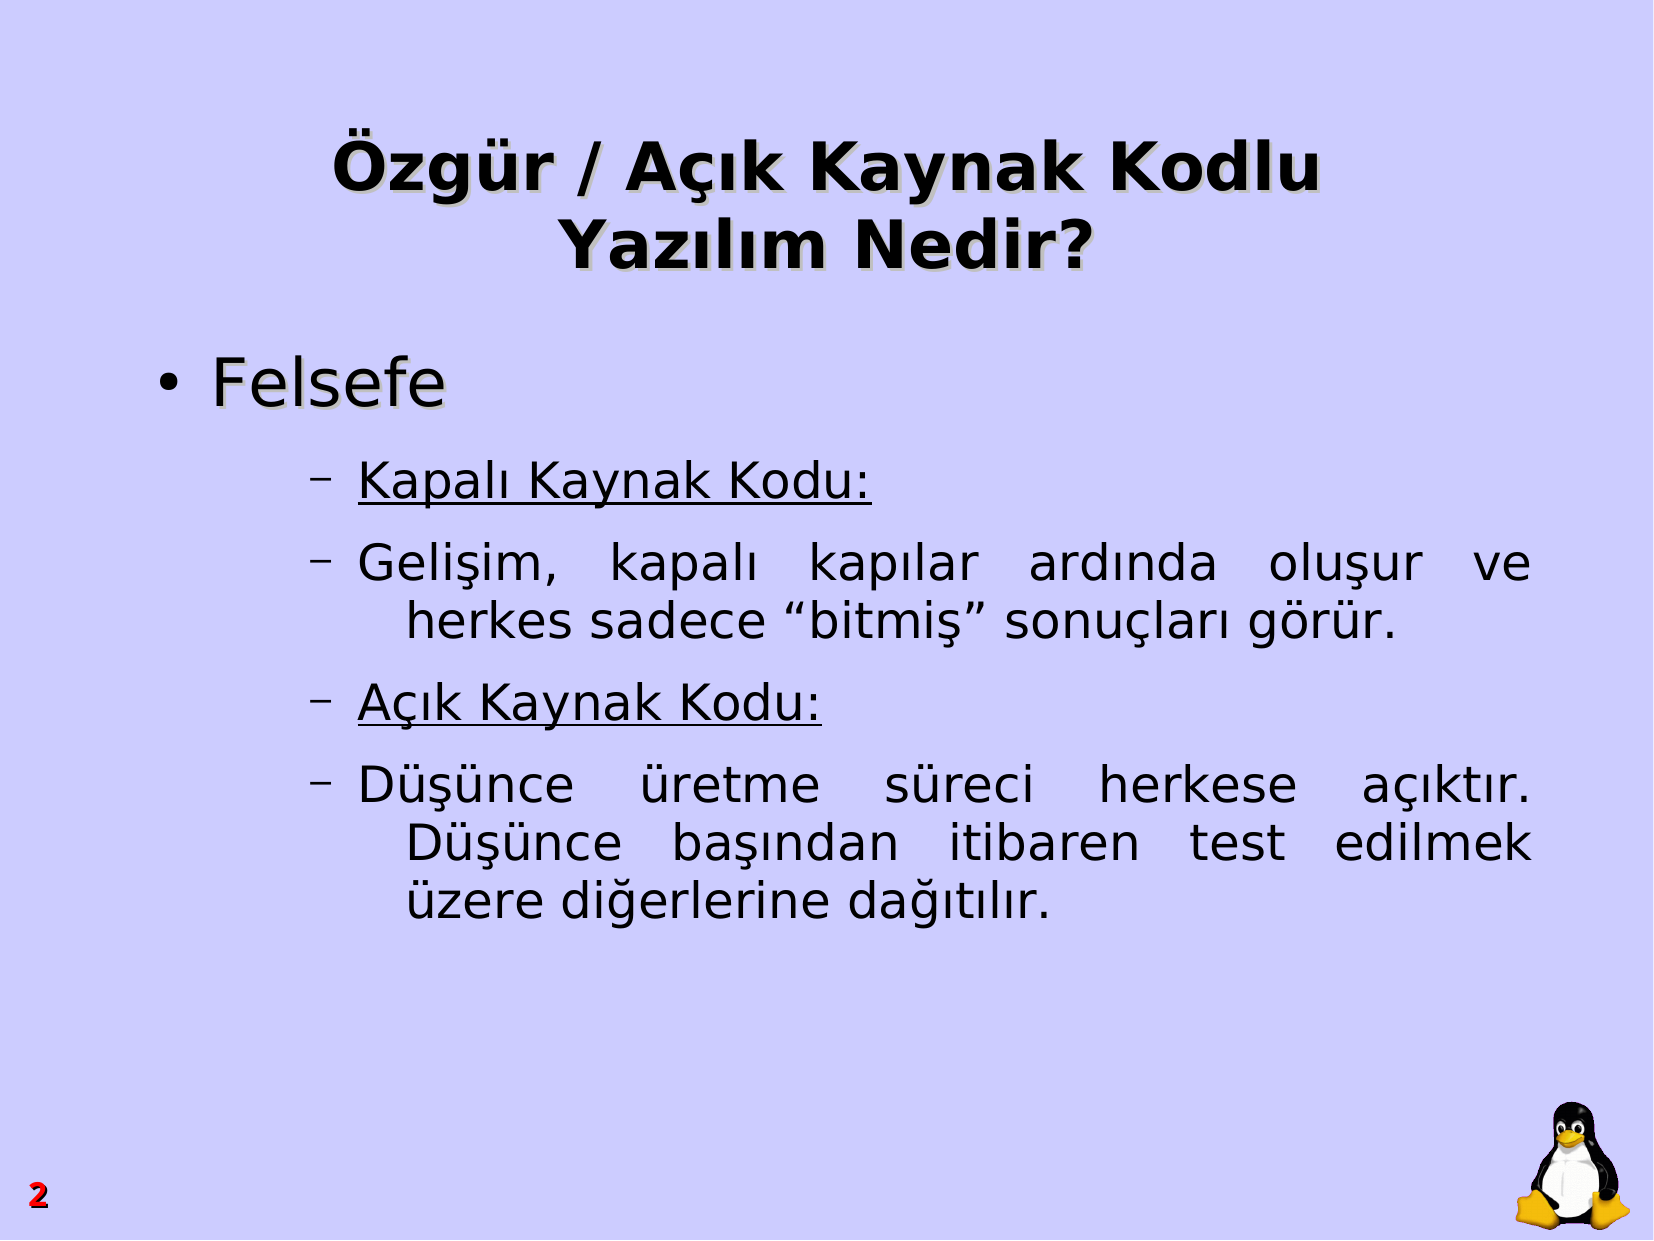

# Özgür / Açık Kaynak Kodlu Yazılım Nedir?
Felsefe
Kapalı Kaynak Kodu:
Gelişim, kapalı kapılar ardında oluşur ve herkes sadece “bitmiş” sonuçları görür.
Açık Kaynak Kodu:
Düşünce üretme süreci herkese açıktır. Düşünce başından itibaren test edilmek üzere diğerlerine dağıtılır.